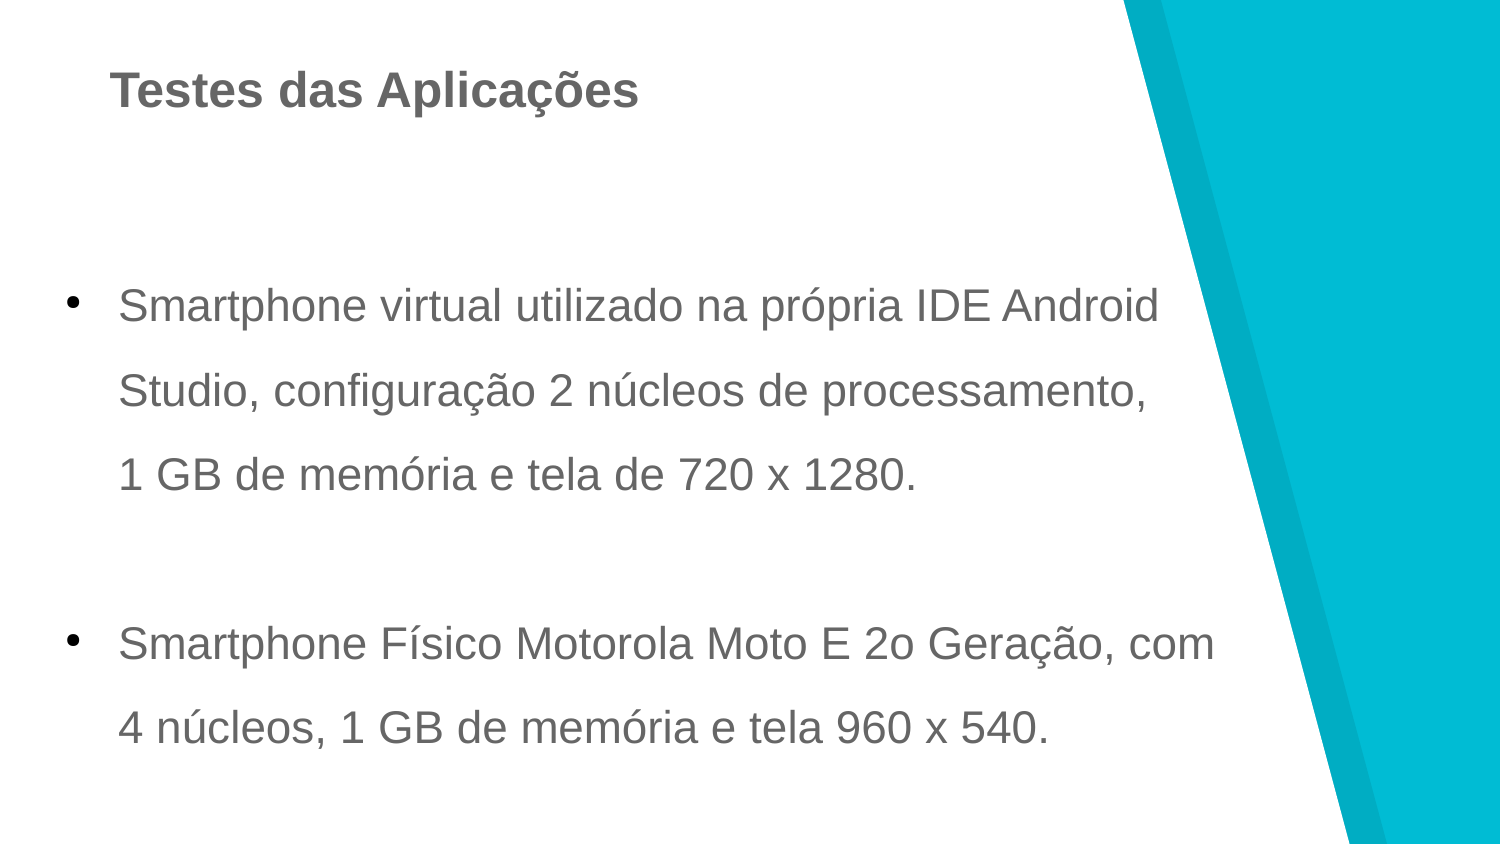

# Testes das Aplicações
Smartphone virtual utilizado na própria IDE Android
Studio, configuração 2 núcleos de processamento,
1 GB de memória e tela de 720 x 1280.
Smartphone Físico Motorola Moto E 2o Geração, com
4 núcleos, 1 GB de memória e tela 960 x 540.